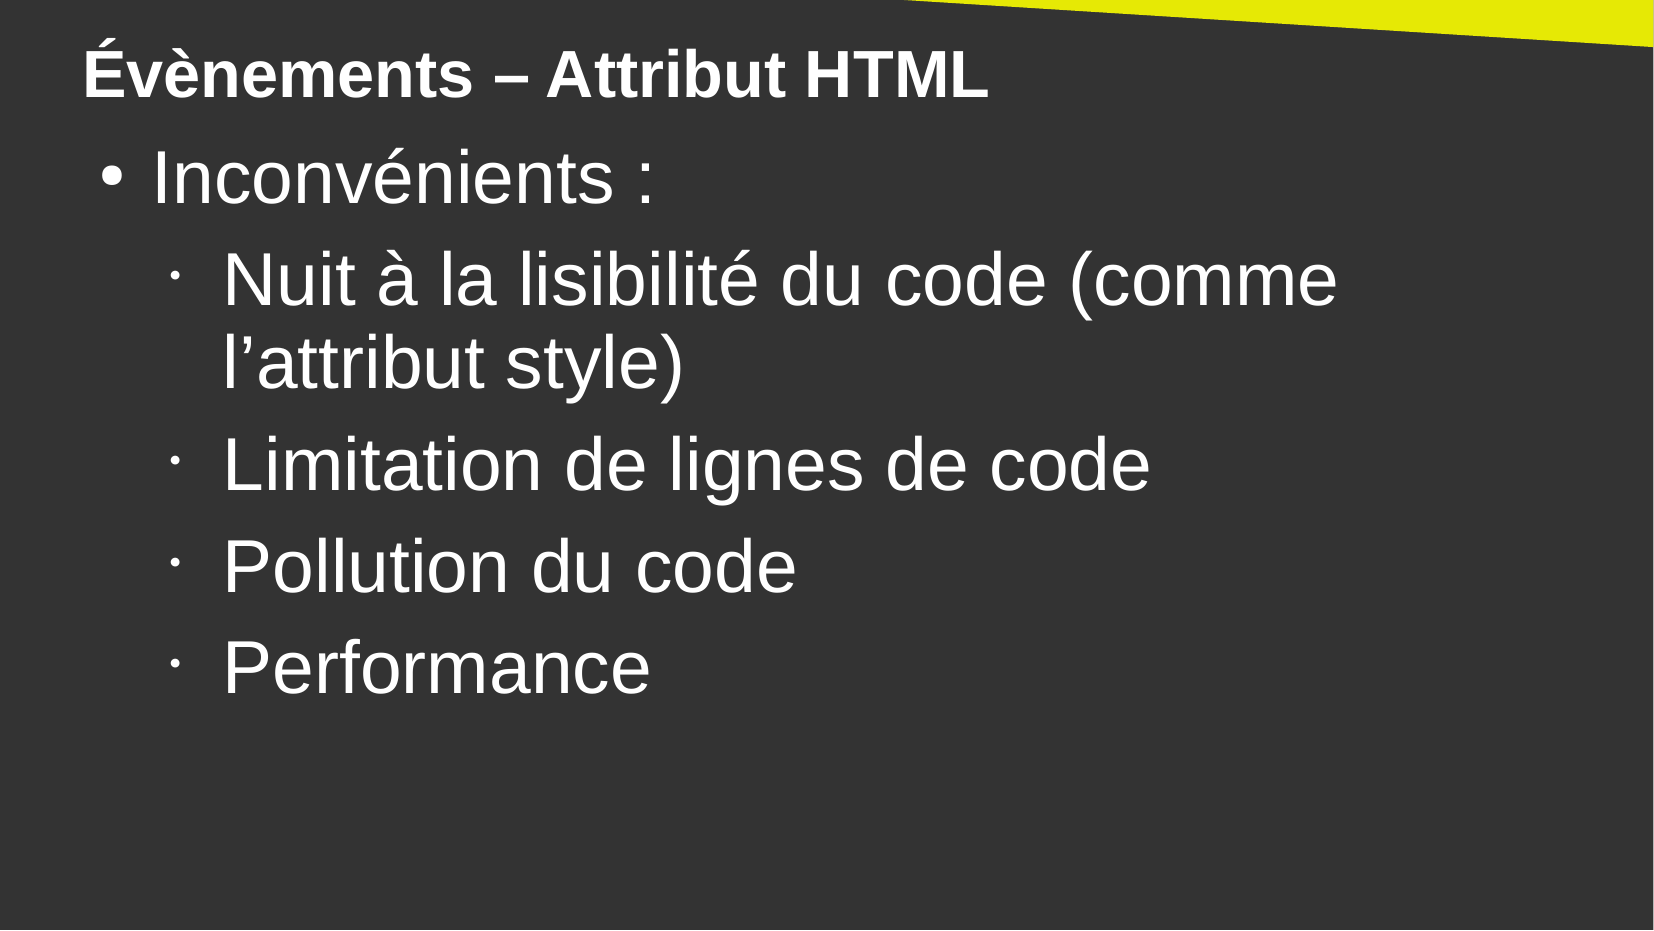

# Évènements – Attribut HTML
Inconvénients :
Nuit à la lisibilité du code (comme l’attribut style)
Limitation de lignes de code
Pollution du code
Performance